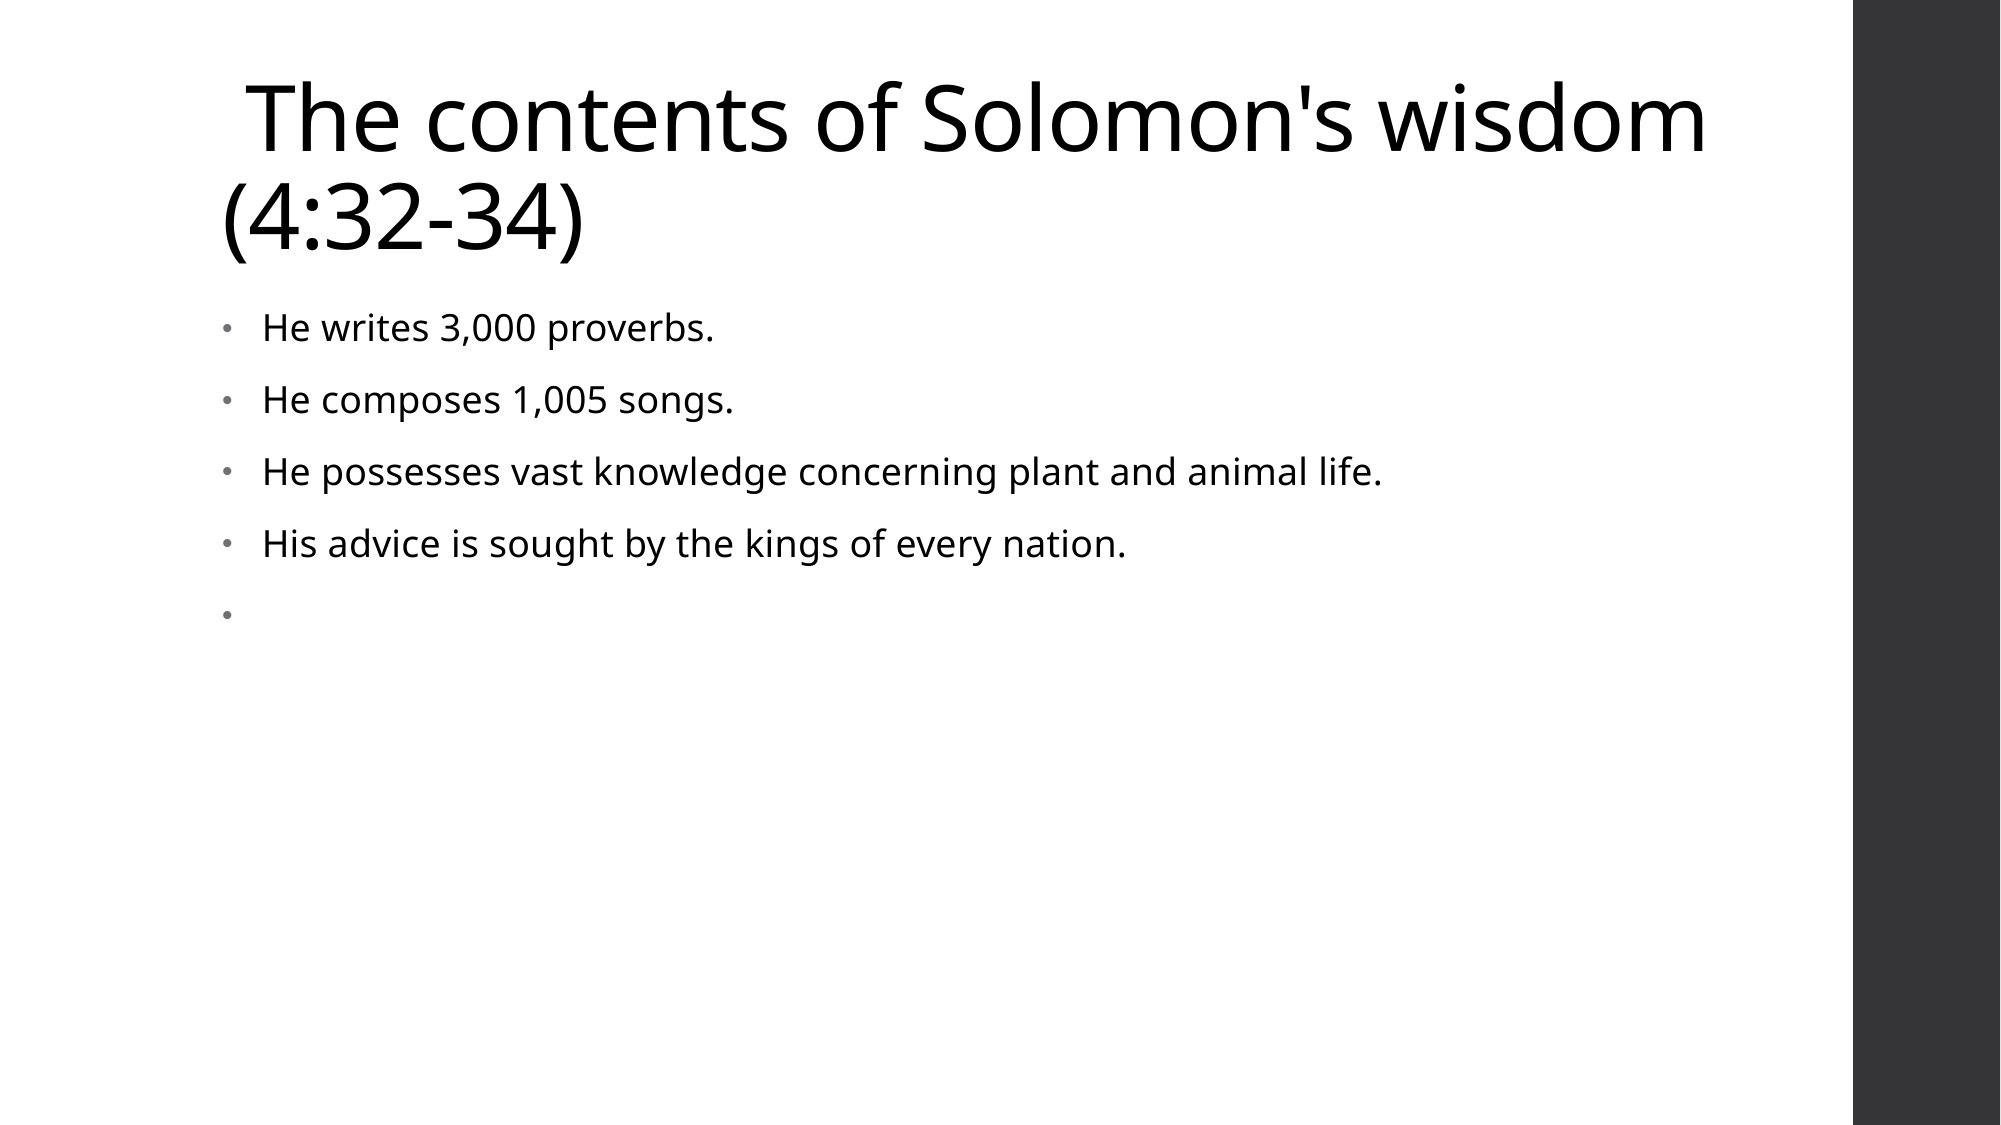

# The contents of Solomon's wisdom (4:32-34)
 He writes 3,000 proverbs.
 He composes 1,005 songs.
 He possesses vast knowledge concerning plant and animal life.
 His advice is sought by the kings of every nation.